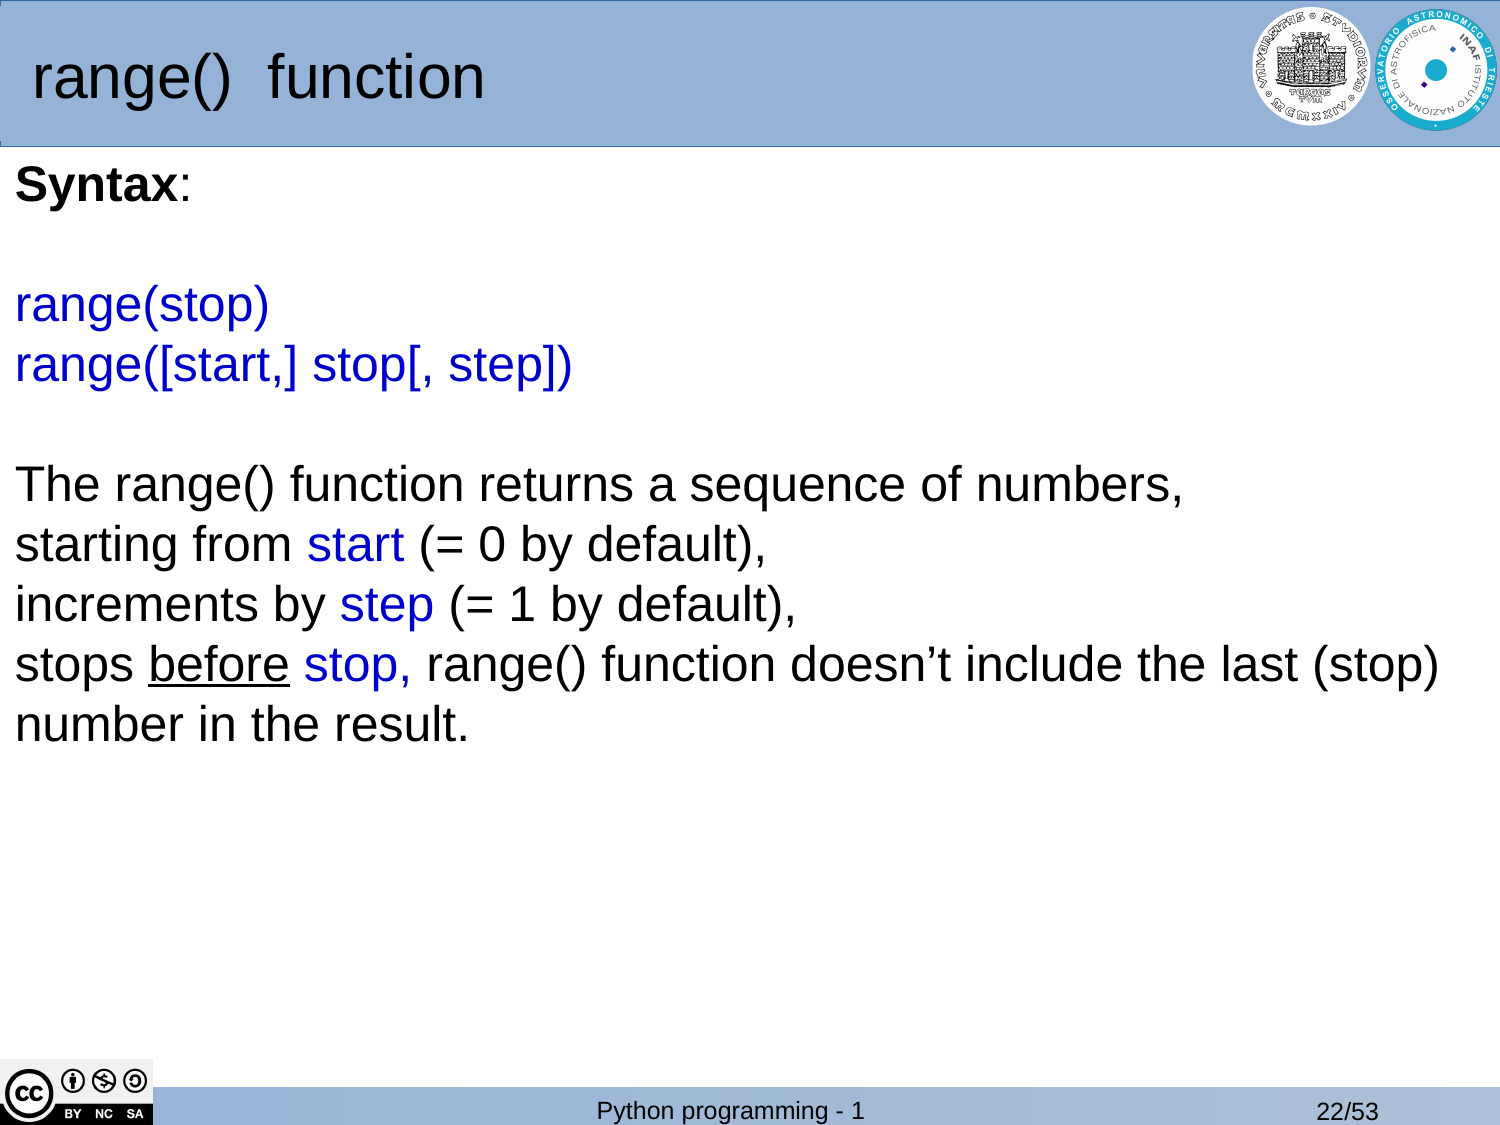

range() function
# Syntax:
range(stop)
range([start,] stop[, step])
The range() function returns a sequence of numbers,
starting from start (= 0 by default),
increments by step (= 1 by default),
stops before stop, range() function doesn’t include the last (stop) number in the result.